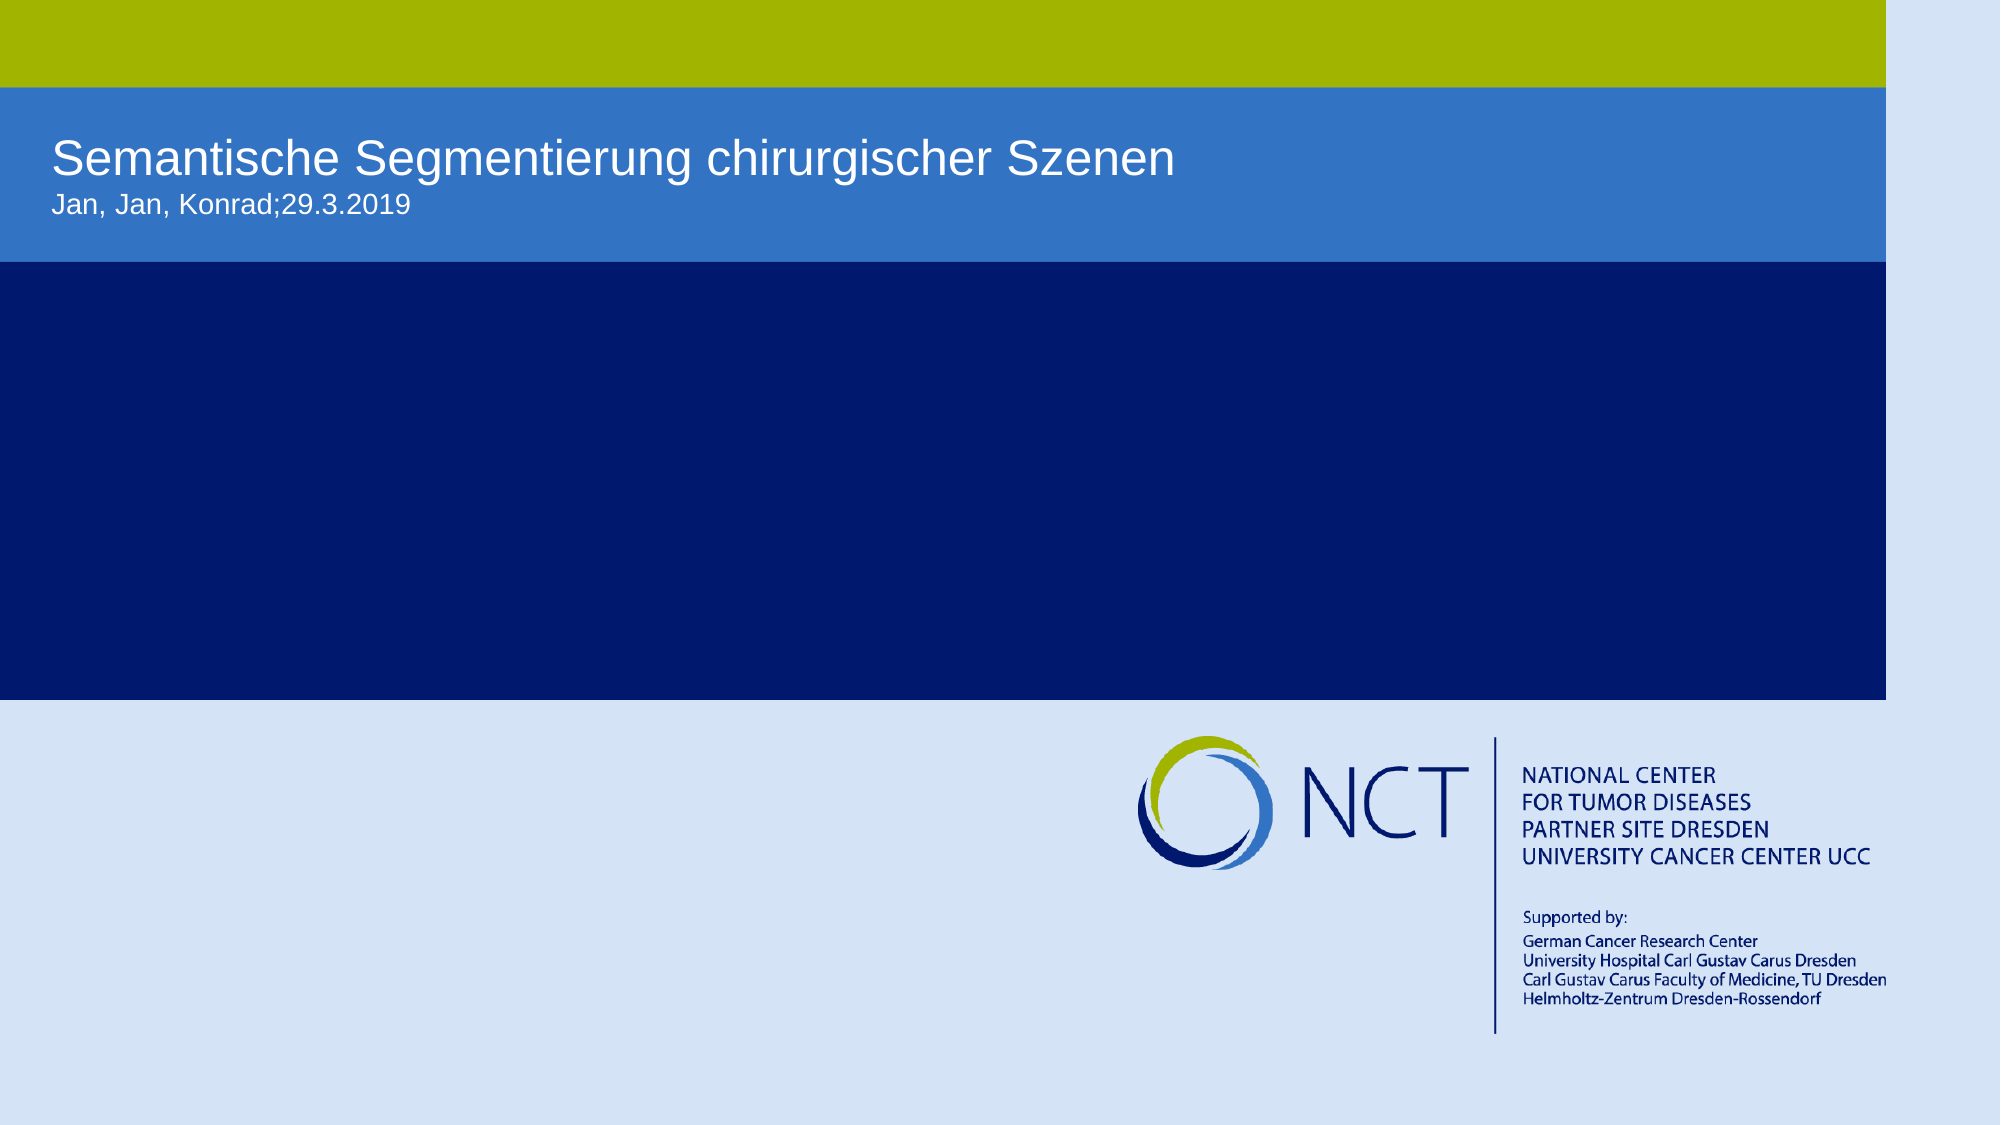

Semantische Segmentierung chirurgischer Szenen
Jan, Jan, Konrad;29.3.2019
#